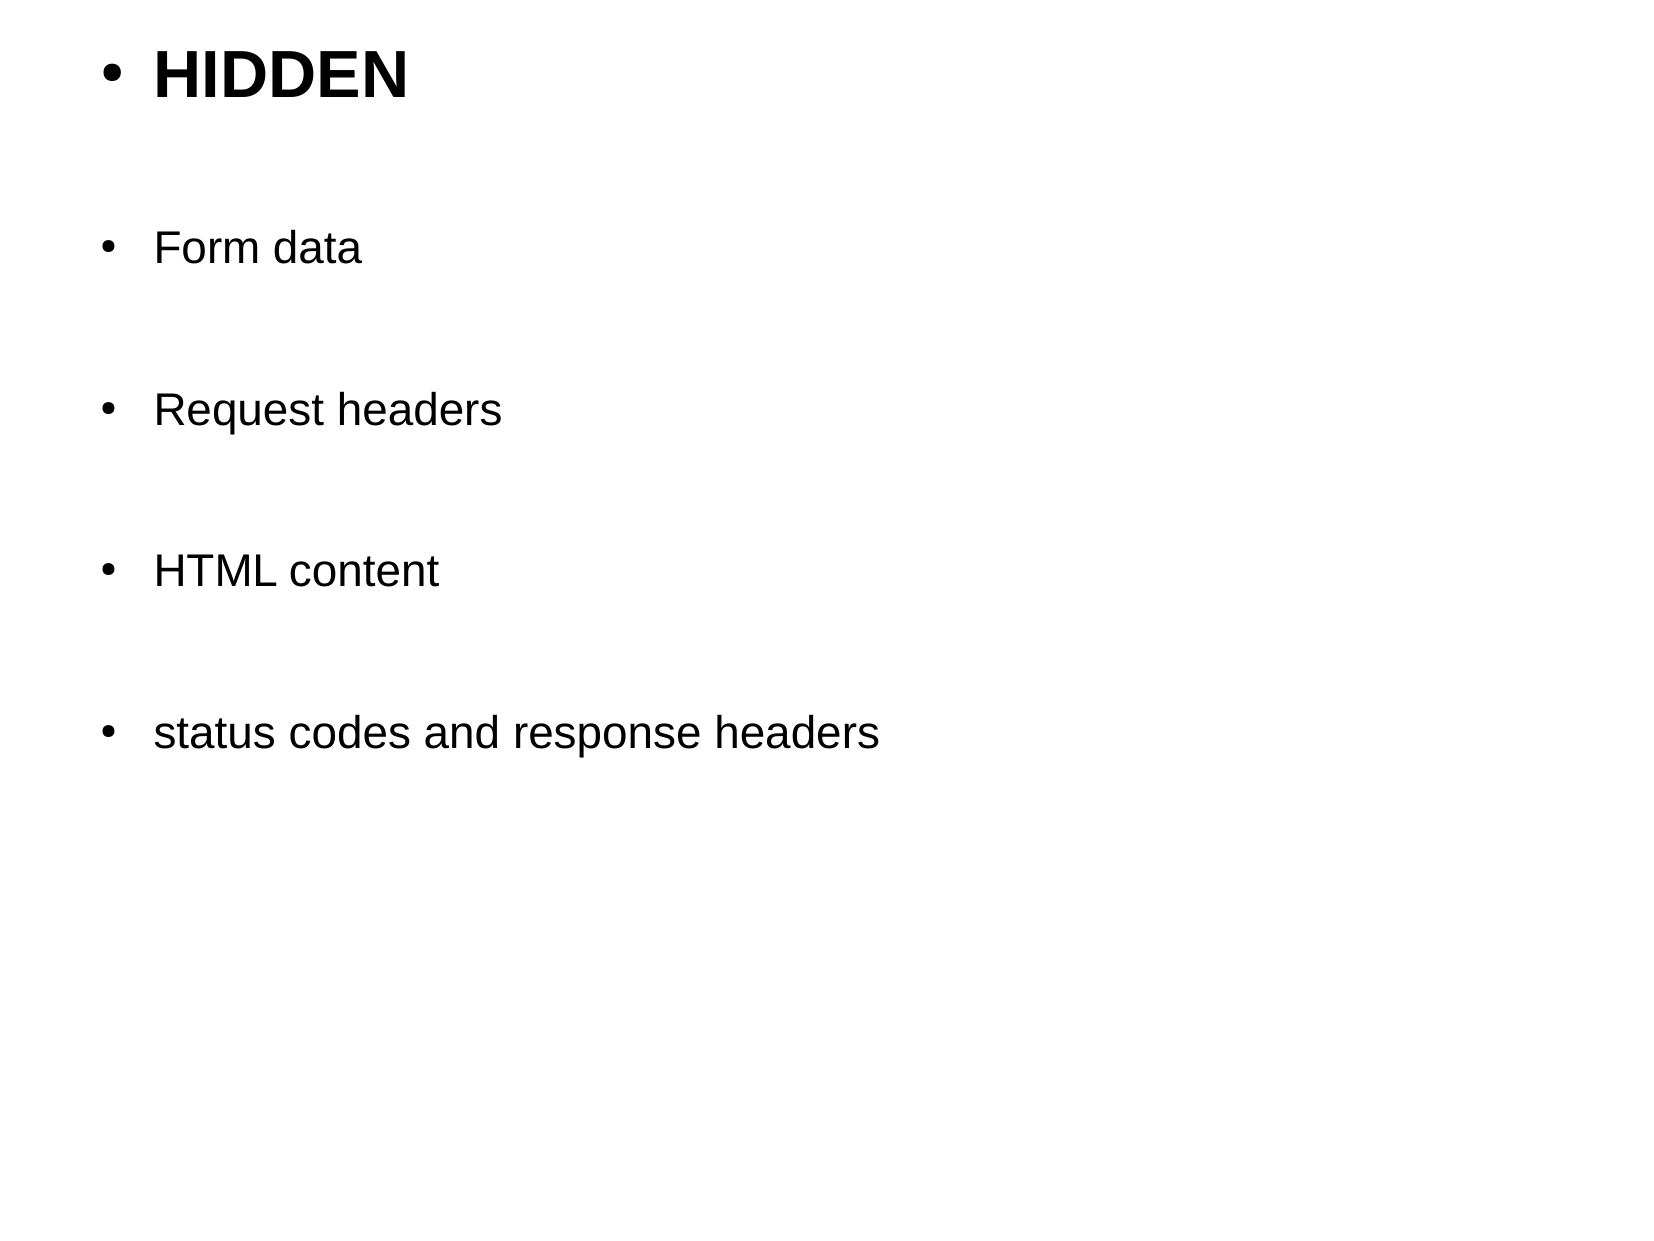

# HIDDEN
Form data
Request headers
HTML content
status codes and response headers